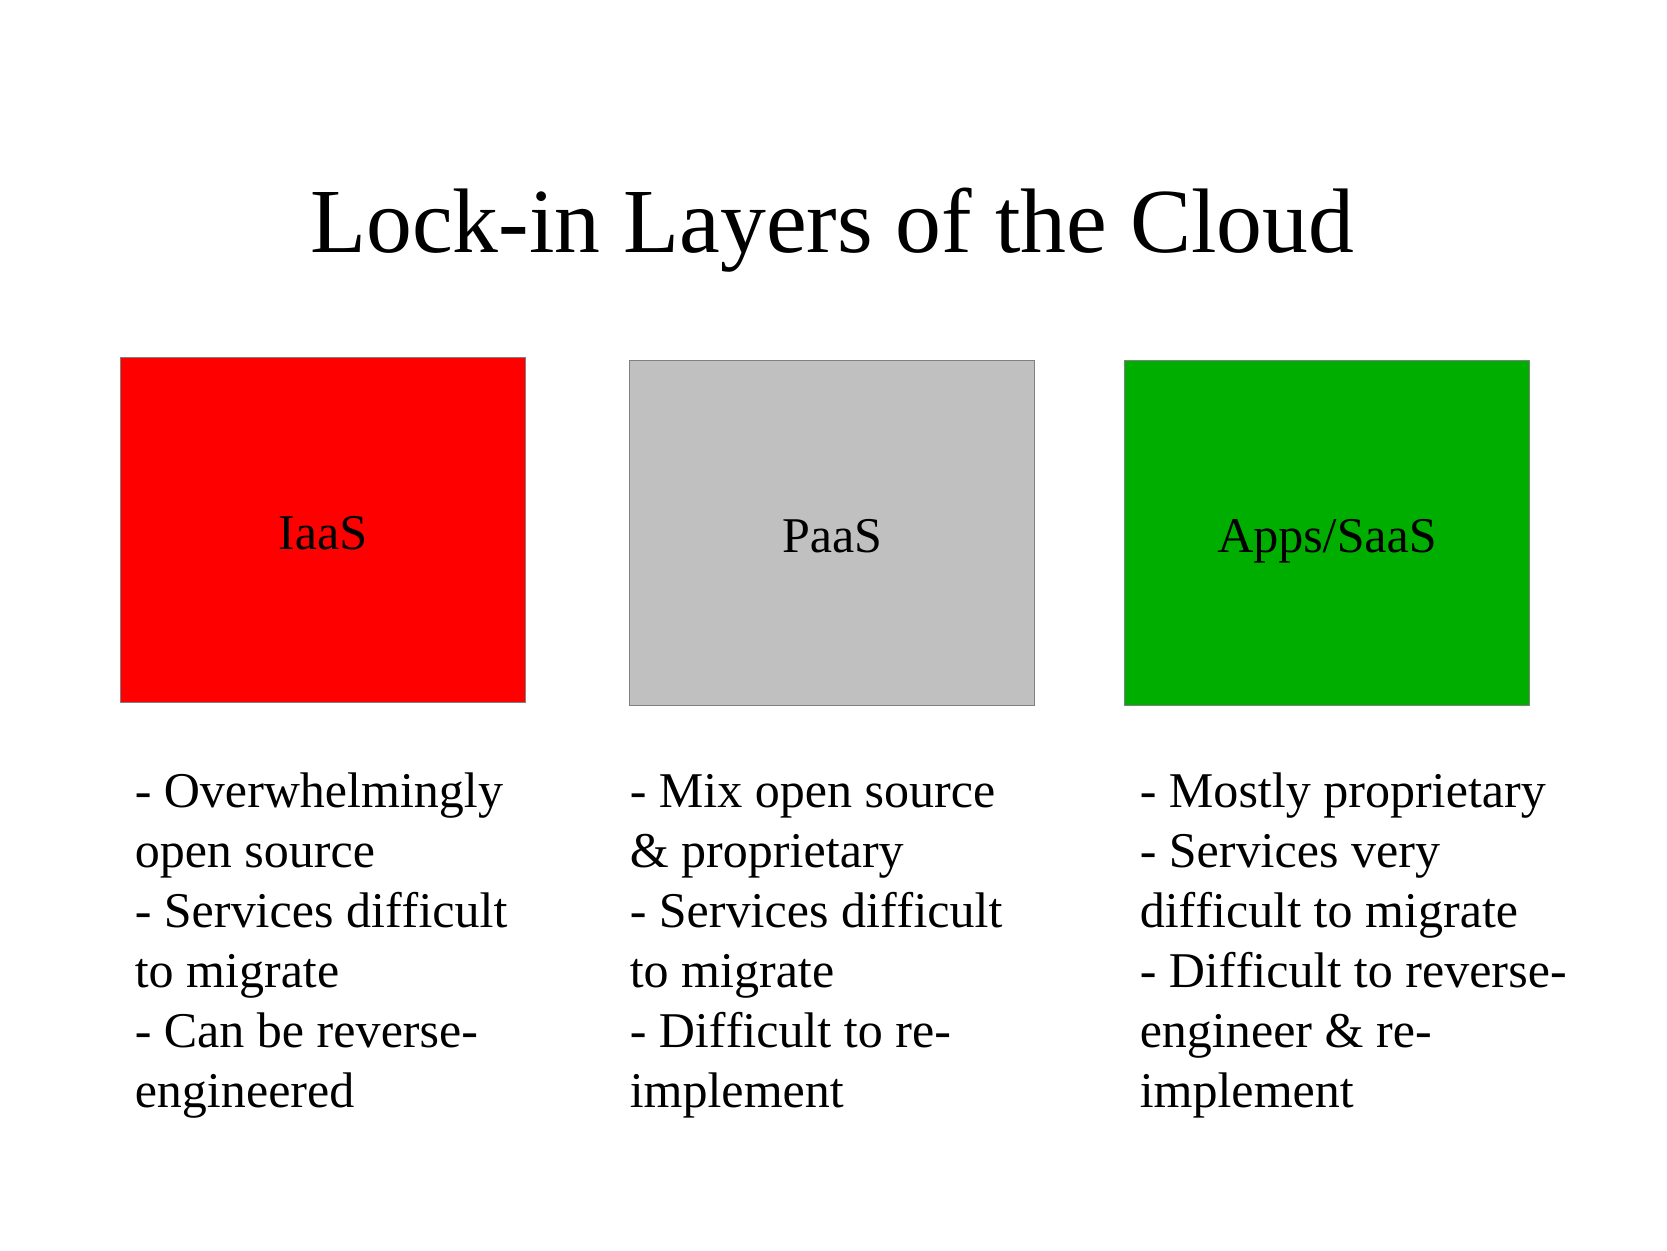

# Lock-in Layers of the Cloud
IaaS
PaaS
Apps/SaaS
- Overwhelmingly open source
- Services difficult to migrate
- Can be reverse-engineered
- Mix open source & proprietary
- Services difficult to migrate
- Difficult to re-implement
- Mostly proprietary
- Services very difficult to migrate
- Difficult to reverse-engineer & re-implement